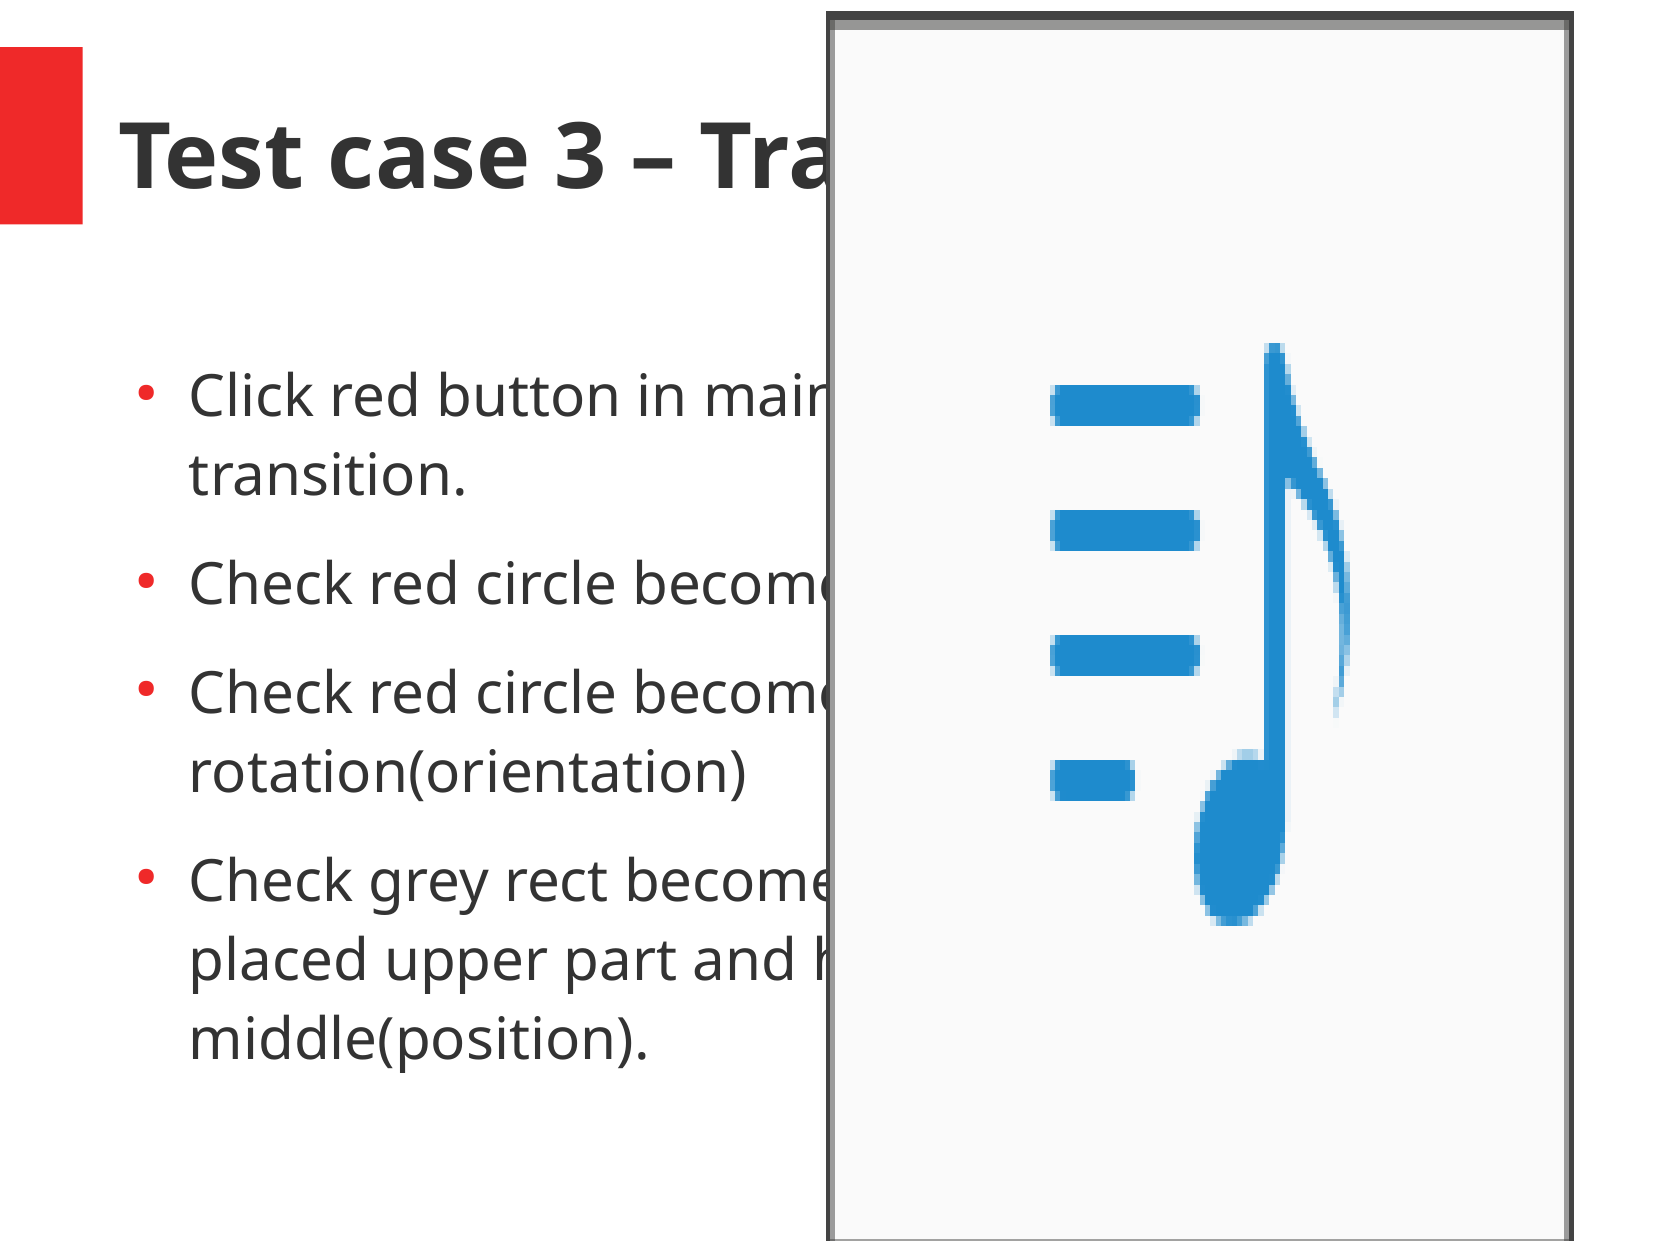

# Test case 3 – Transform
Click red button in main page to check transform transition.
Check red circle becomes large full rect(size).
Check red circle becomes large full rect with rotation(orientation)
Check grey rect becomes rect(scale) and is placed upper part and horizontally middle(position).
8